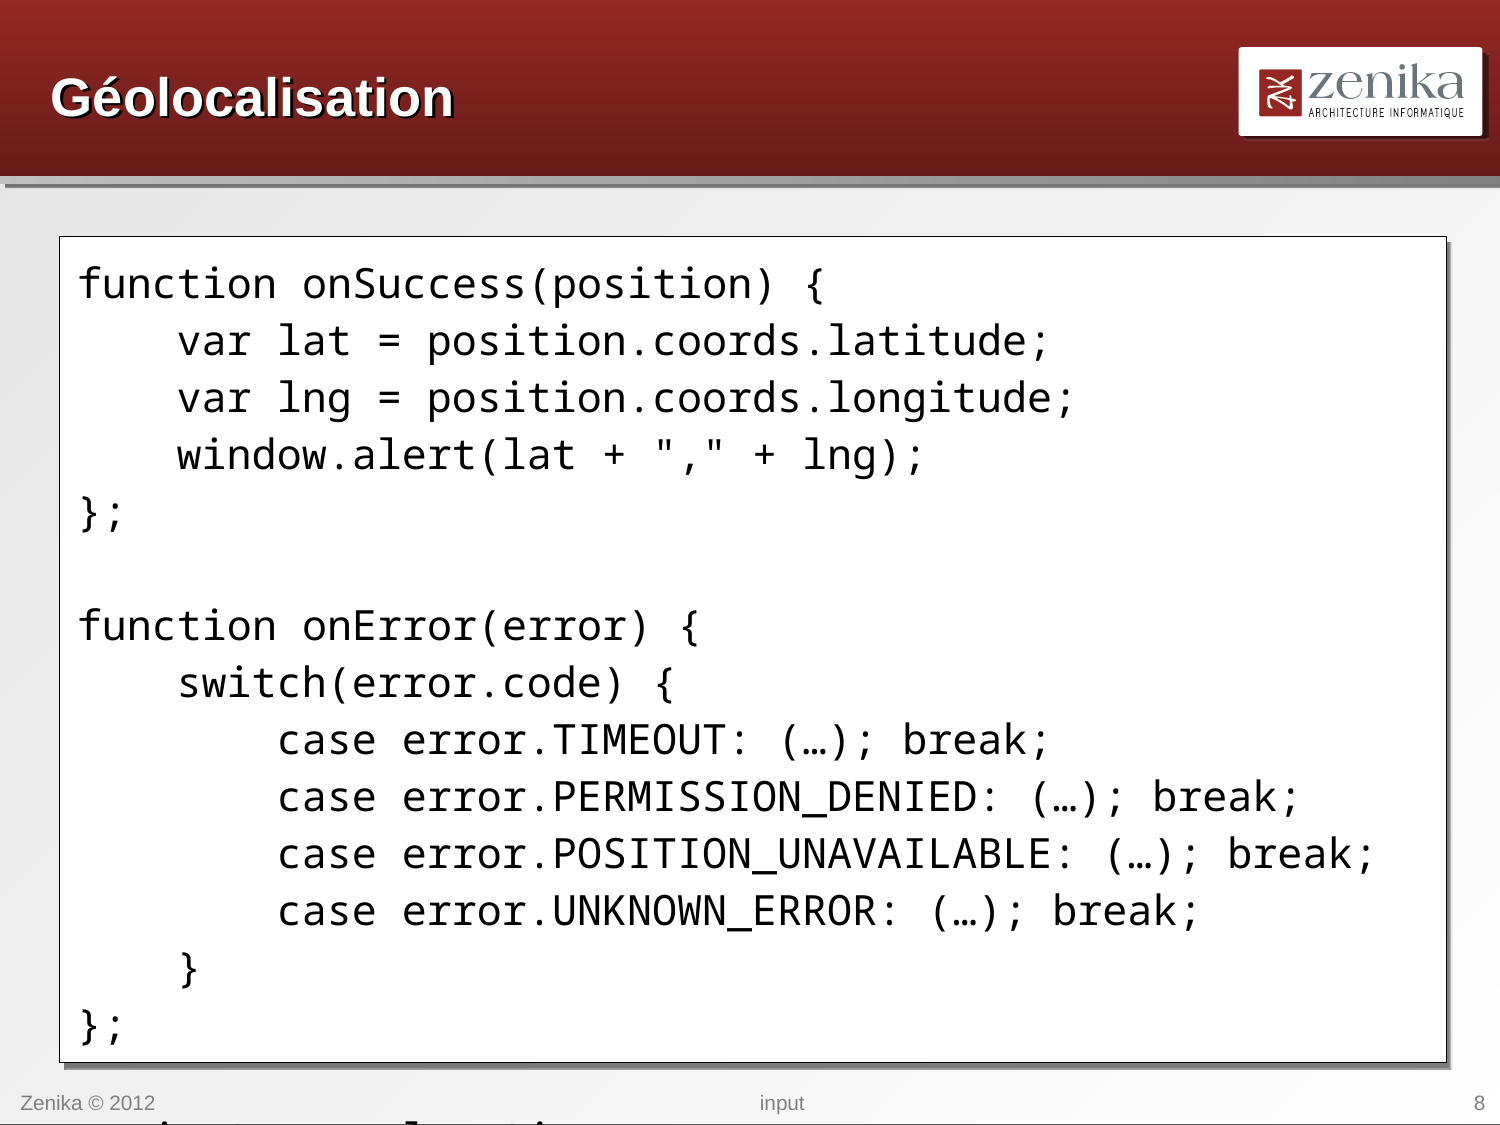

# Géolocalisation
function onSuccess(position) {
 var lat = position.coords.latitude;
 var lng = position.coords.longitude;
 window.alert(lat + "," + lng);
};
function onError(error) {
 switch(error.code) {
 case error.TIMEOUT: (…); break;
 case error.PERMISSION_DENIED: (…); break;
 case error.POSITION_UNAVAILABLE: (…); break;
 case error.UNKNOWN_ERROR: (…); break;
 }
};
navigator.geolocation
 .getCurrentPosition(onSuccess, onError, {timeout:500});